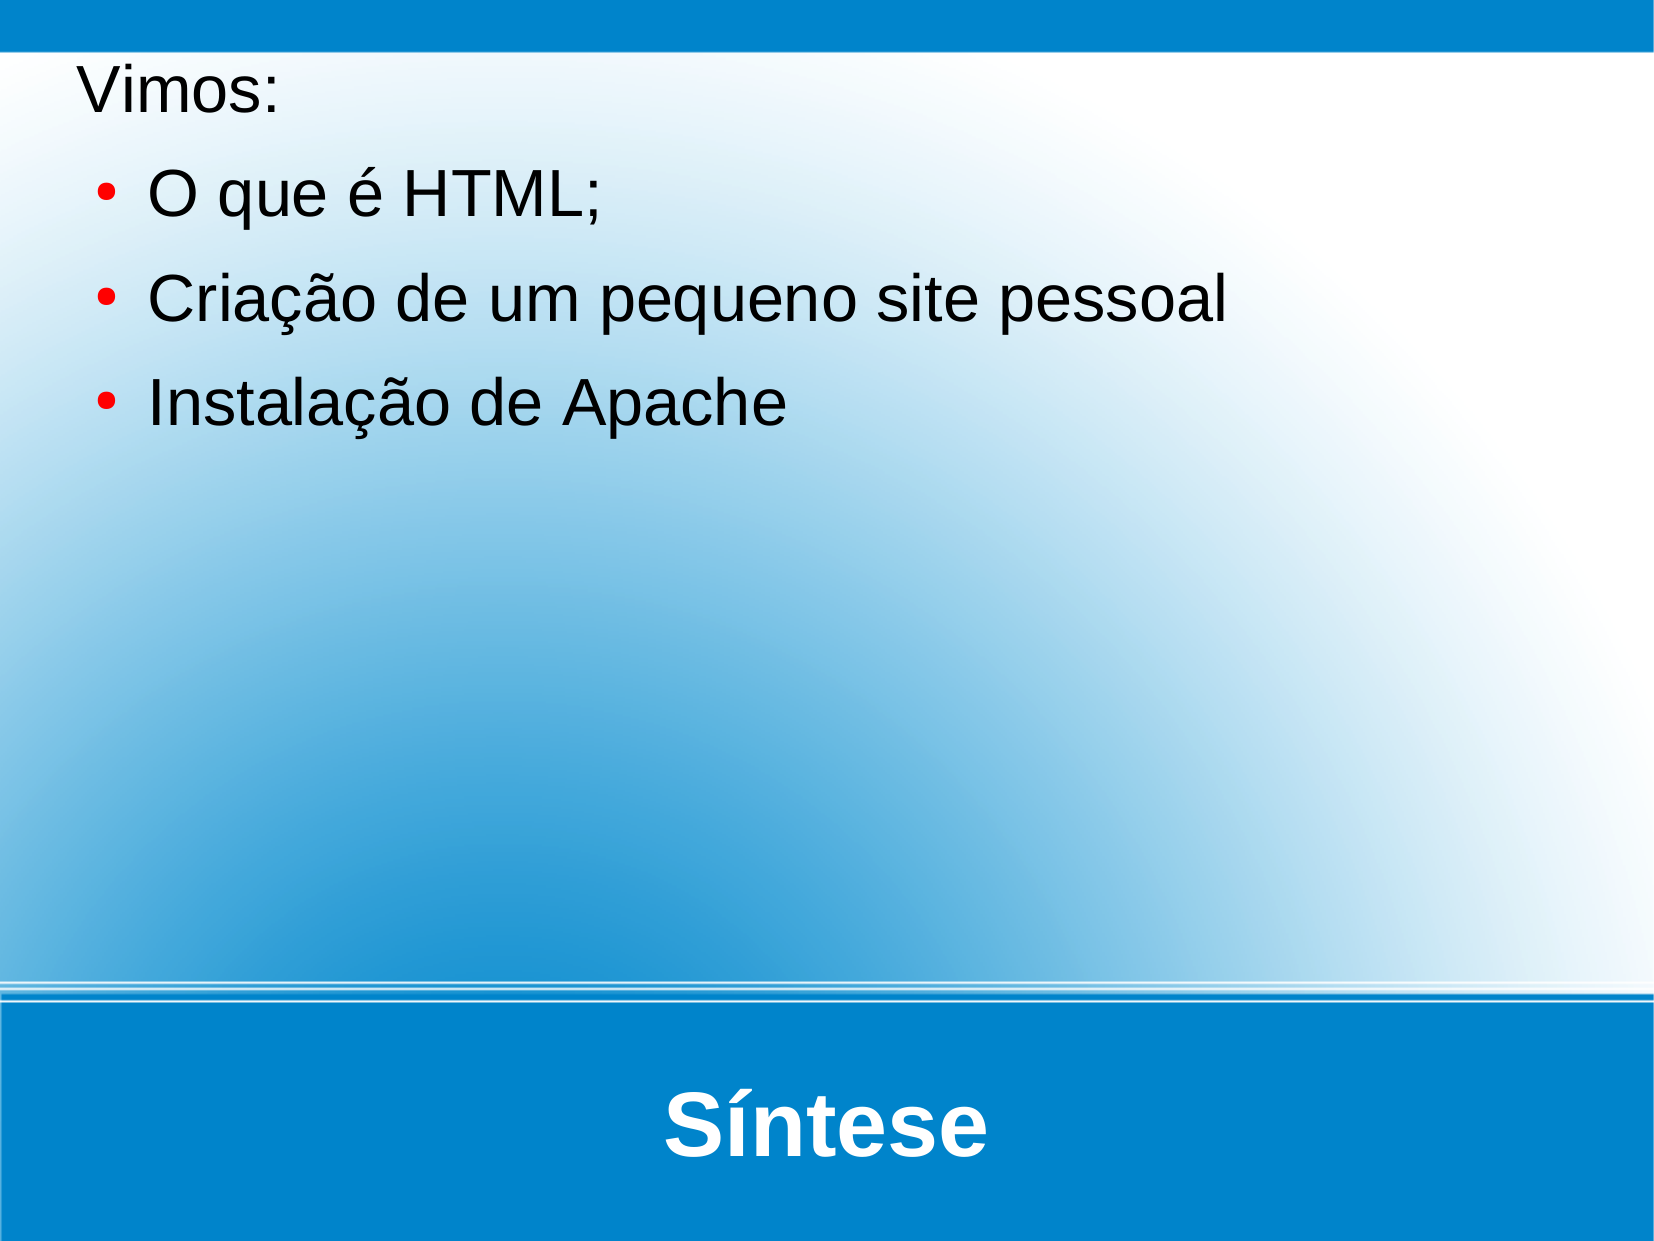

Vimos:
O que é HTML;
Criação de um pequeno site pessoal
Instalação de Apache
# Síntese